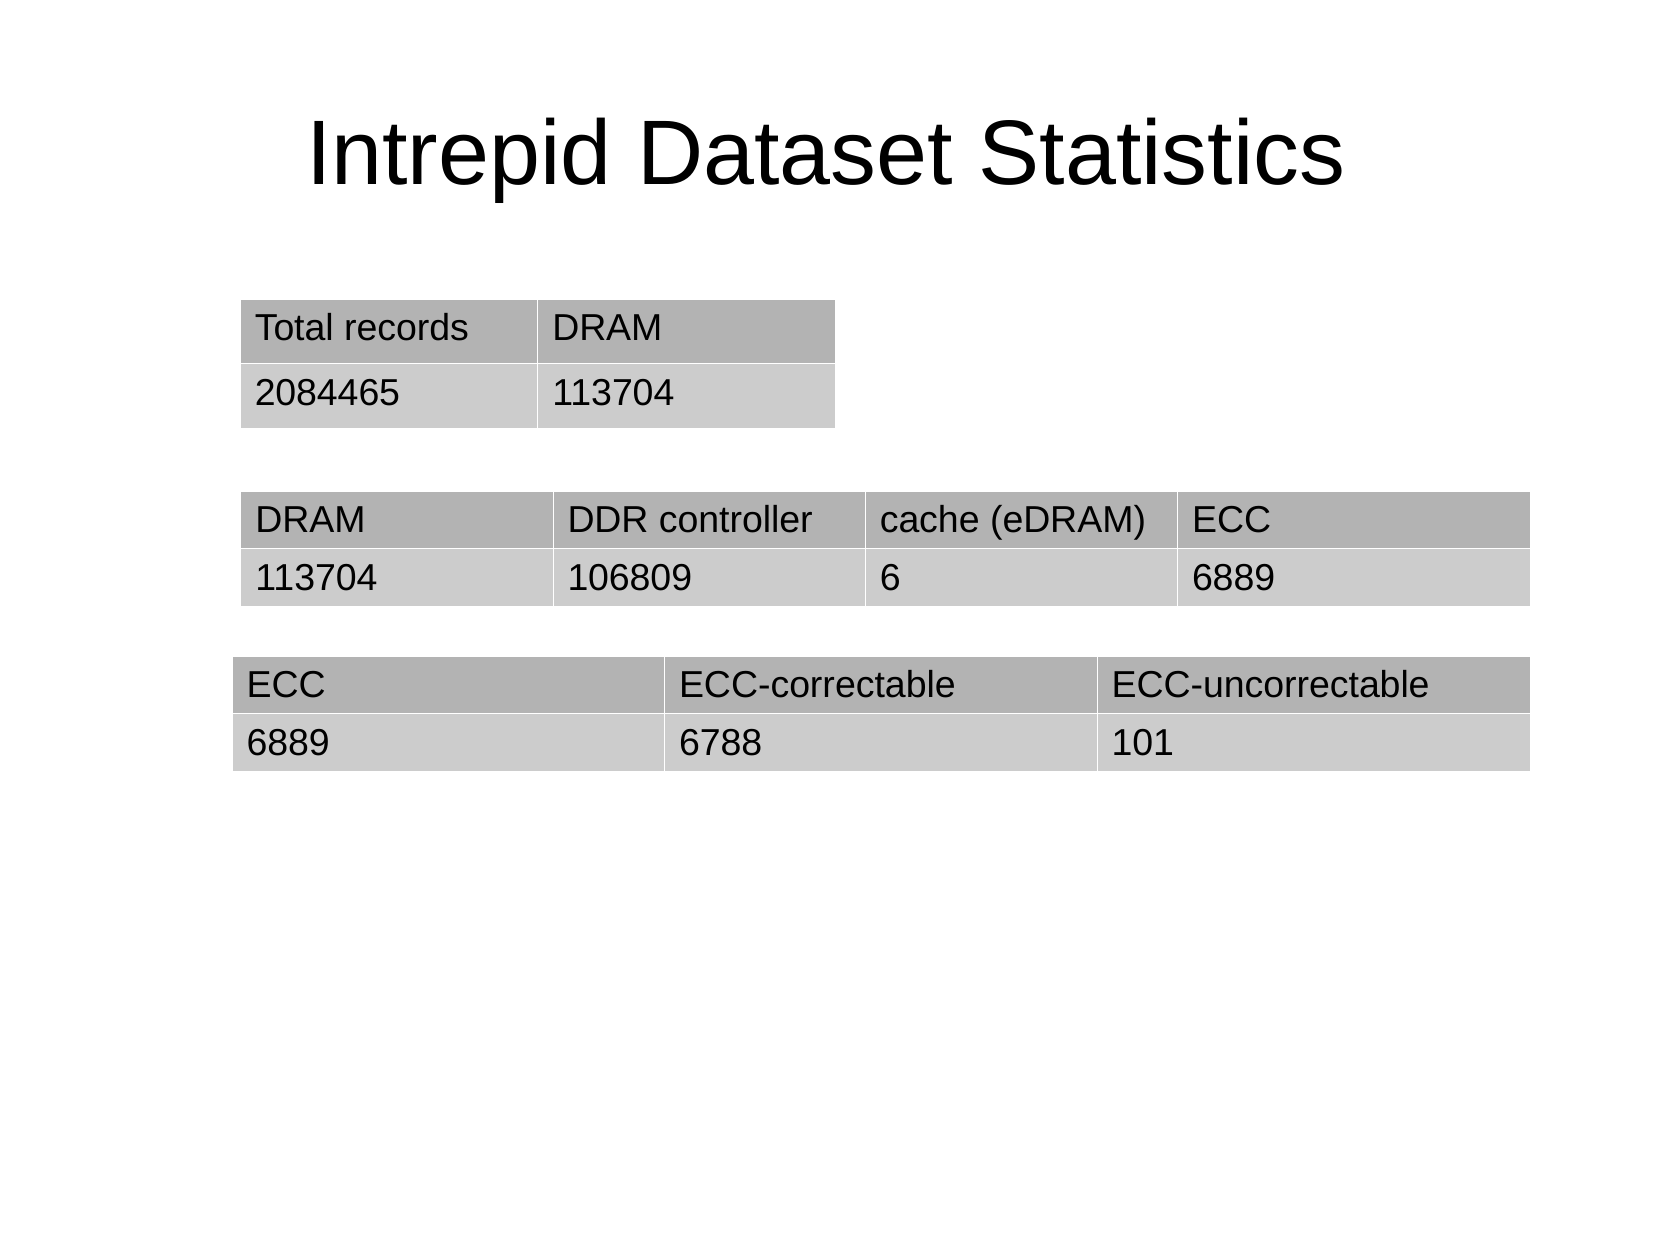

# Intrepid Dataset Statistics
| Total records | DRAM |
| --- | --- |
| 2084465 | 113704 |
| DRAM | DDR controller | cache (eDRAM) | ECC |
| --- | --- | --- | --- |
| 113704 | 106809 | 6 | 6889 |
| ECC | ECC-correctable | ECC-uncorrectable |
| --- | --- | --- |
| 6889 | 6788 | 101 |